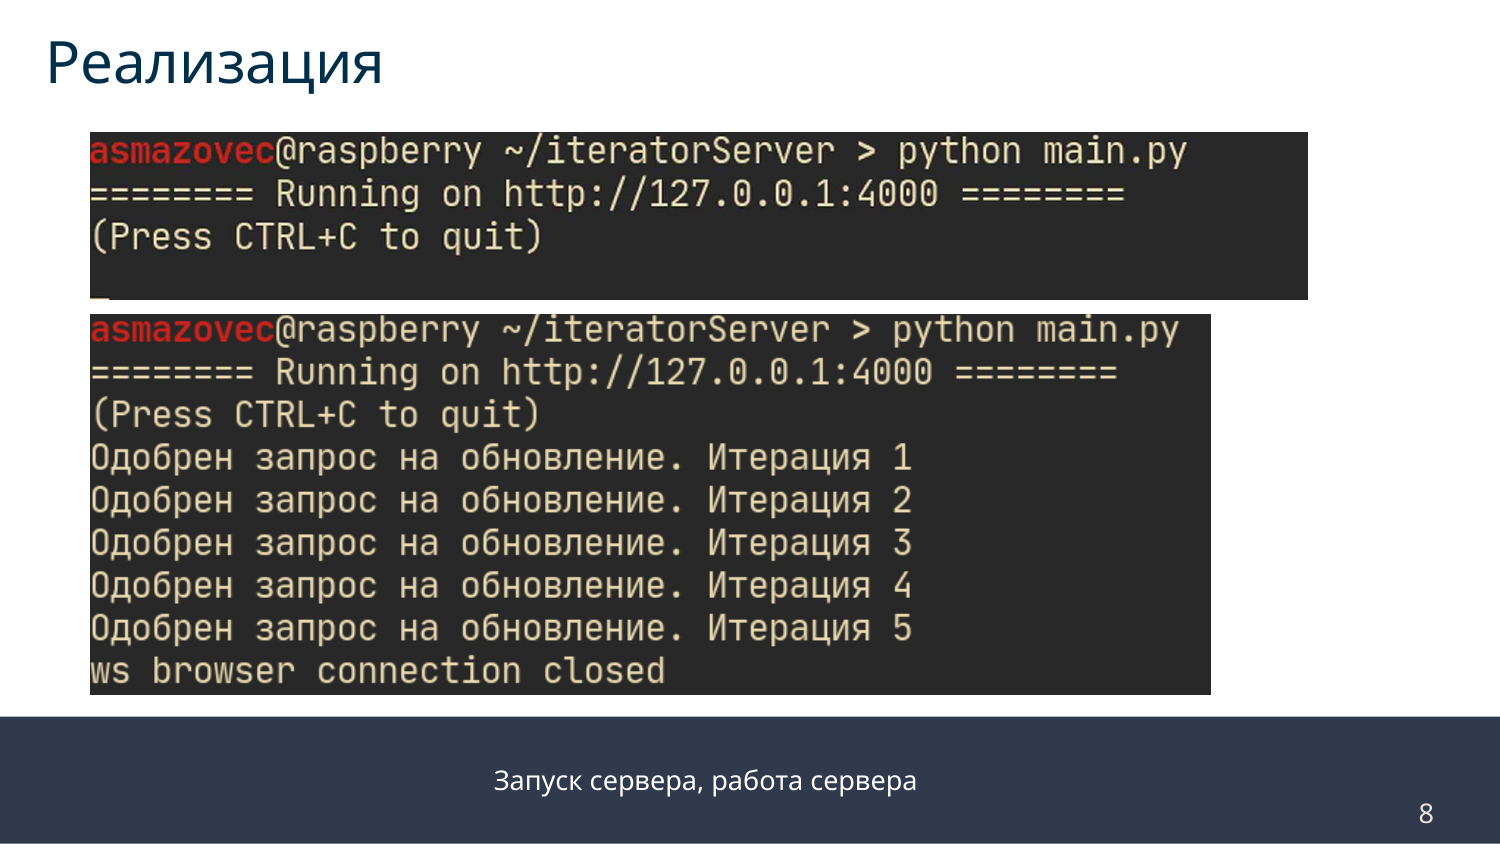

# Реализация
8
Запуск сервера, работа сервера